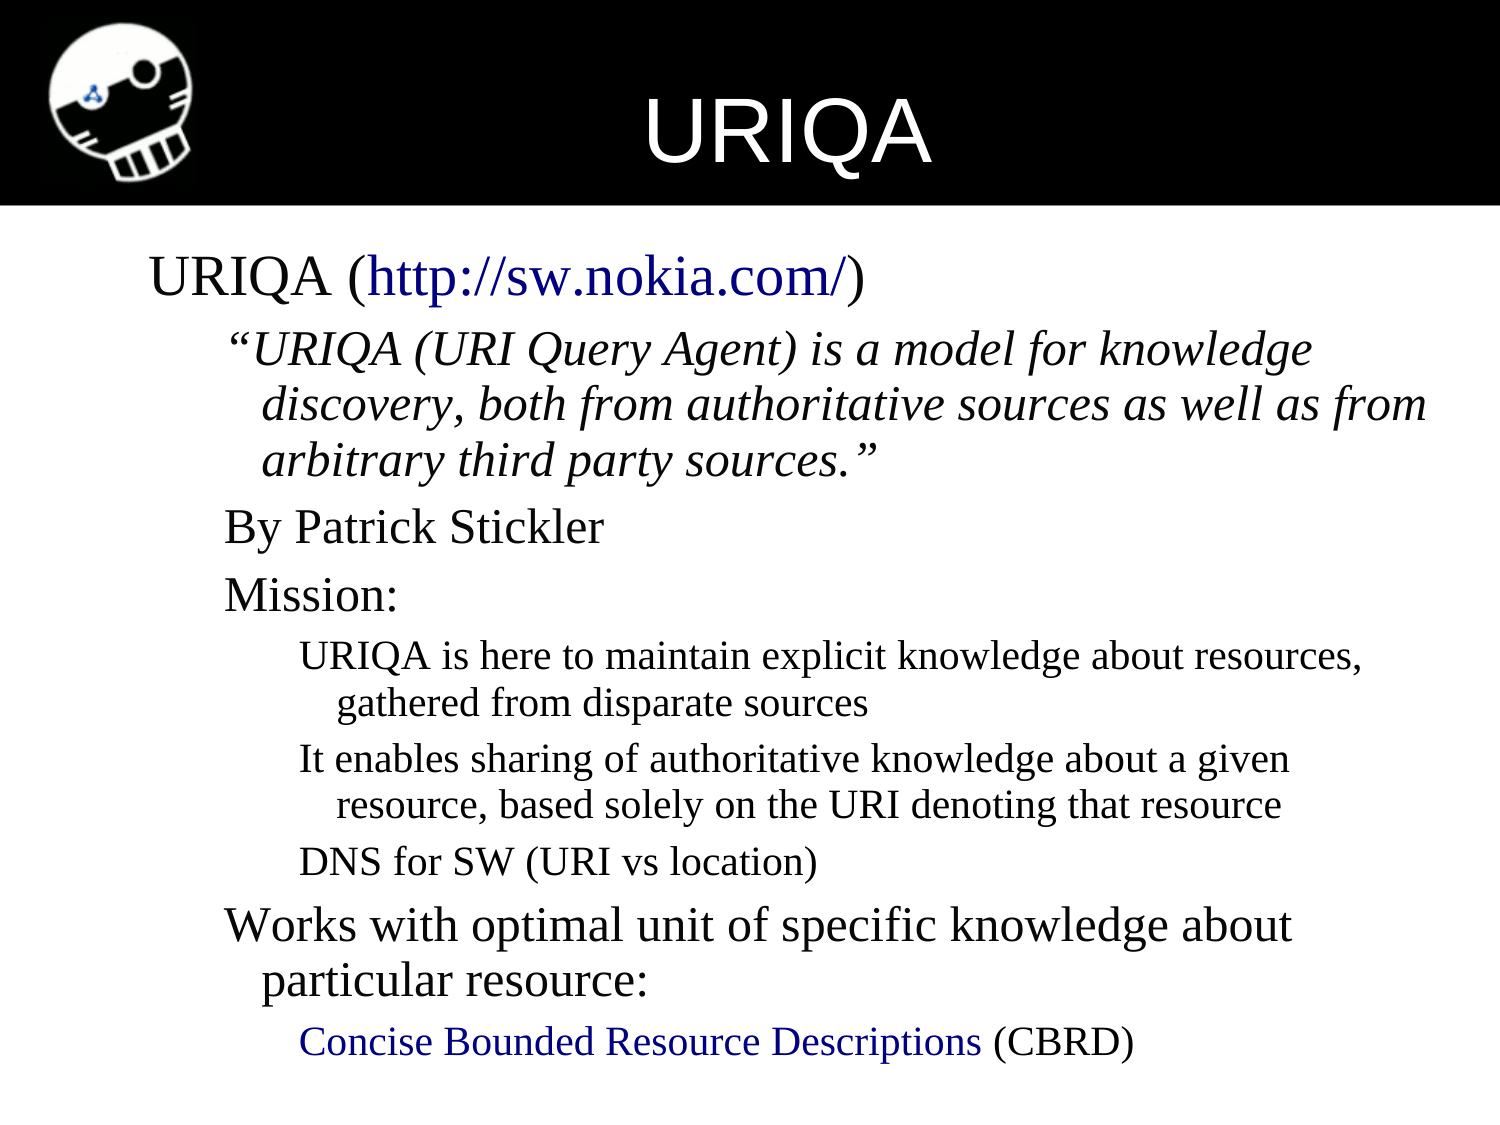

# URIQA
URIQA (http://sw.nokia.com/)
“URIQA (URI Query Agent) is a model for knowledge discovery, both from authoritative sources as well as from arbitrary third party sources.”
By Patrick Stickler
Mission:
URIQA is here to maintain explicit knowledge about resources, gathered from disparate sources
It enables sharing of authoritative knowledge about a given resource, based solely on the URI denoting that resource
DNS for SW (URI vs location)
Works with optimal unit of specific knowledge about particular resource:
Concise Bounded Resource Descriptions (CBRD)
33